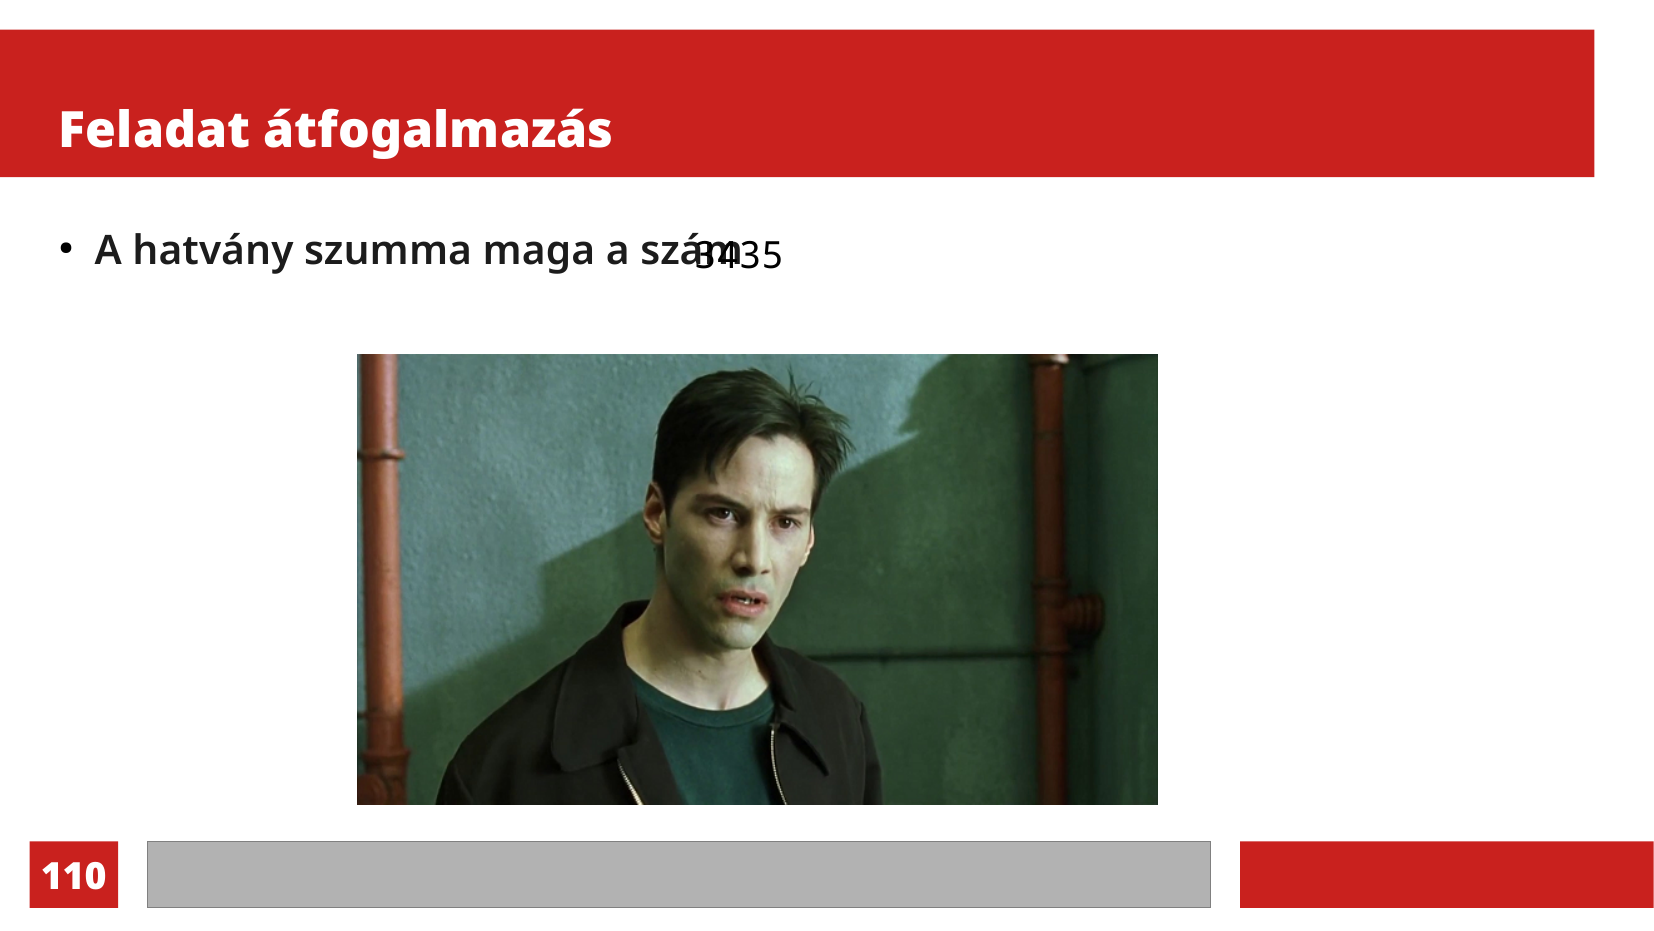

# Feladat átfogalmazás
A hatvány szumma maga a szám
3435
110